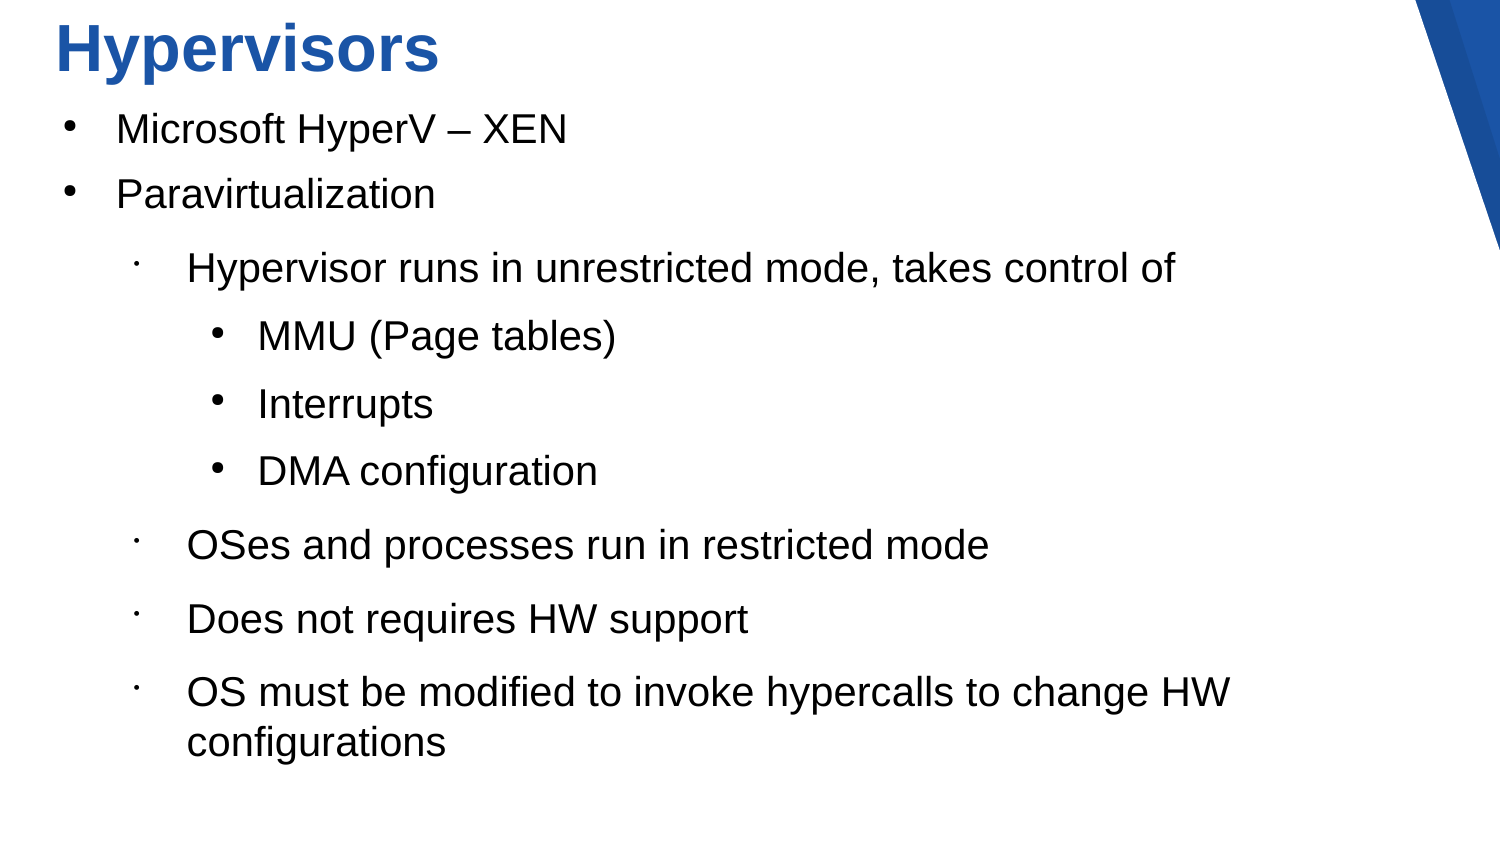

# Hypervisors
Microsoft HyperV – XEN
Paravirtualization
Hypervisor runs in unrestricted mode, takes control of
MMU (Page tables)
Interrupts
DMA configuration
OSes and processes run in restricted mode
Does not requires HW support
OS must be modified to invoke hypercalls to change HW configurations